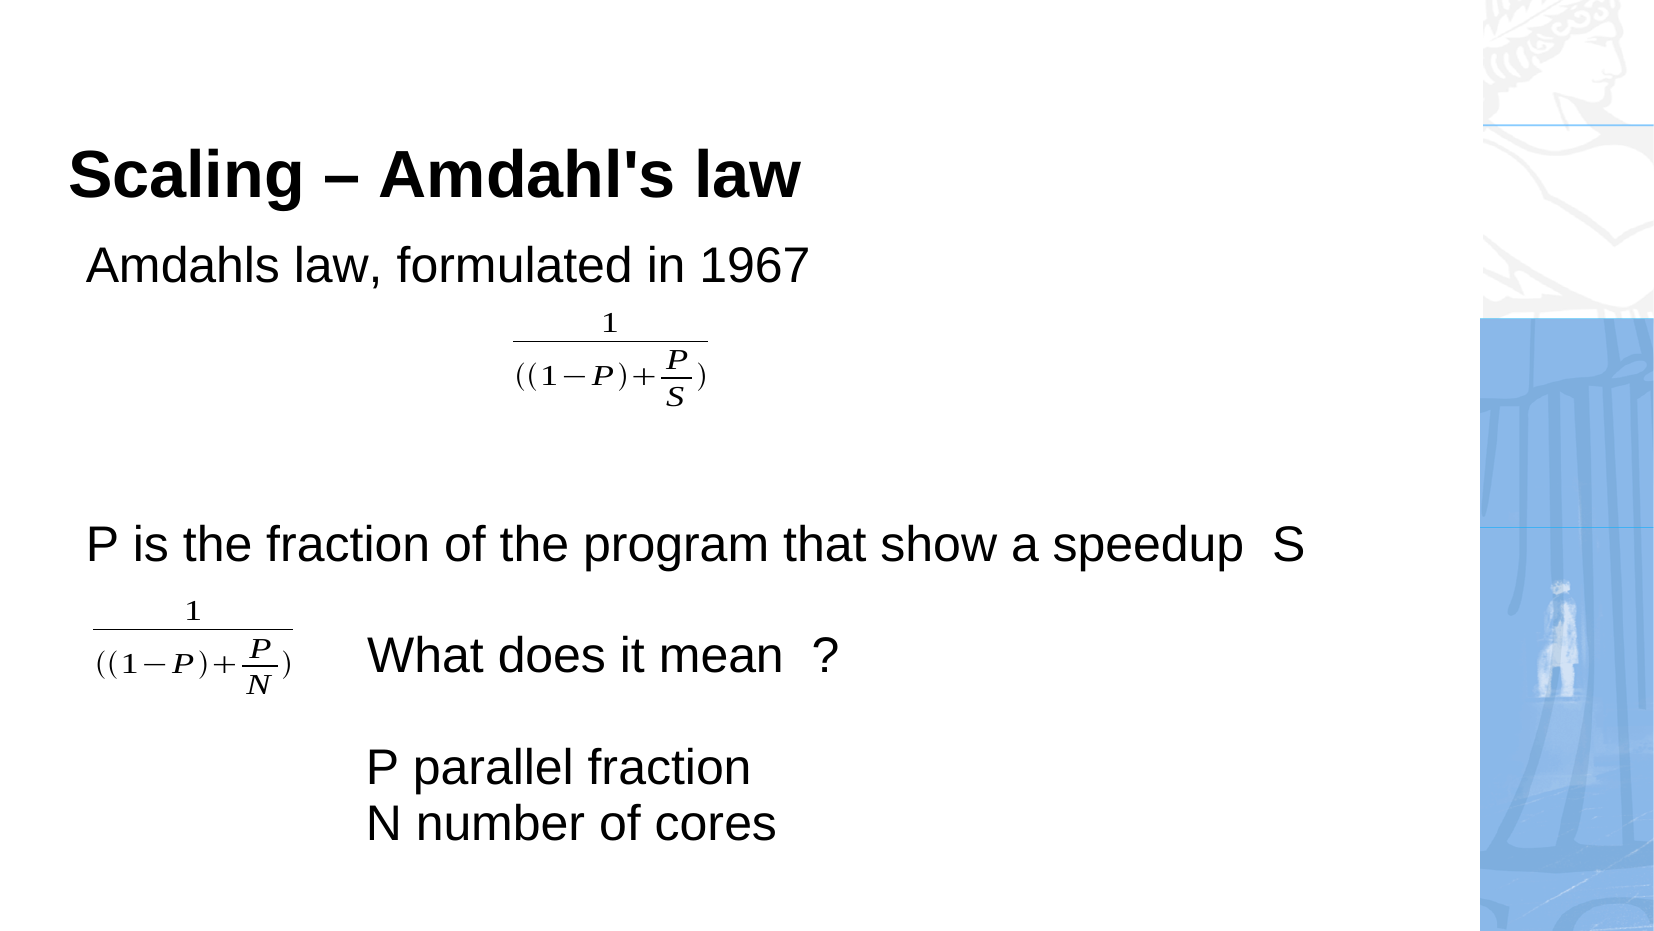

Scaling – Amdahl's law
Amdahls law, formulated in 1967
P is the fraction of the program that show a speedup S
				What does it mean ?
 P parallel fraction
 N number of cores